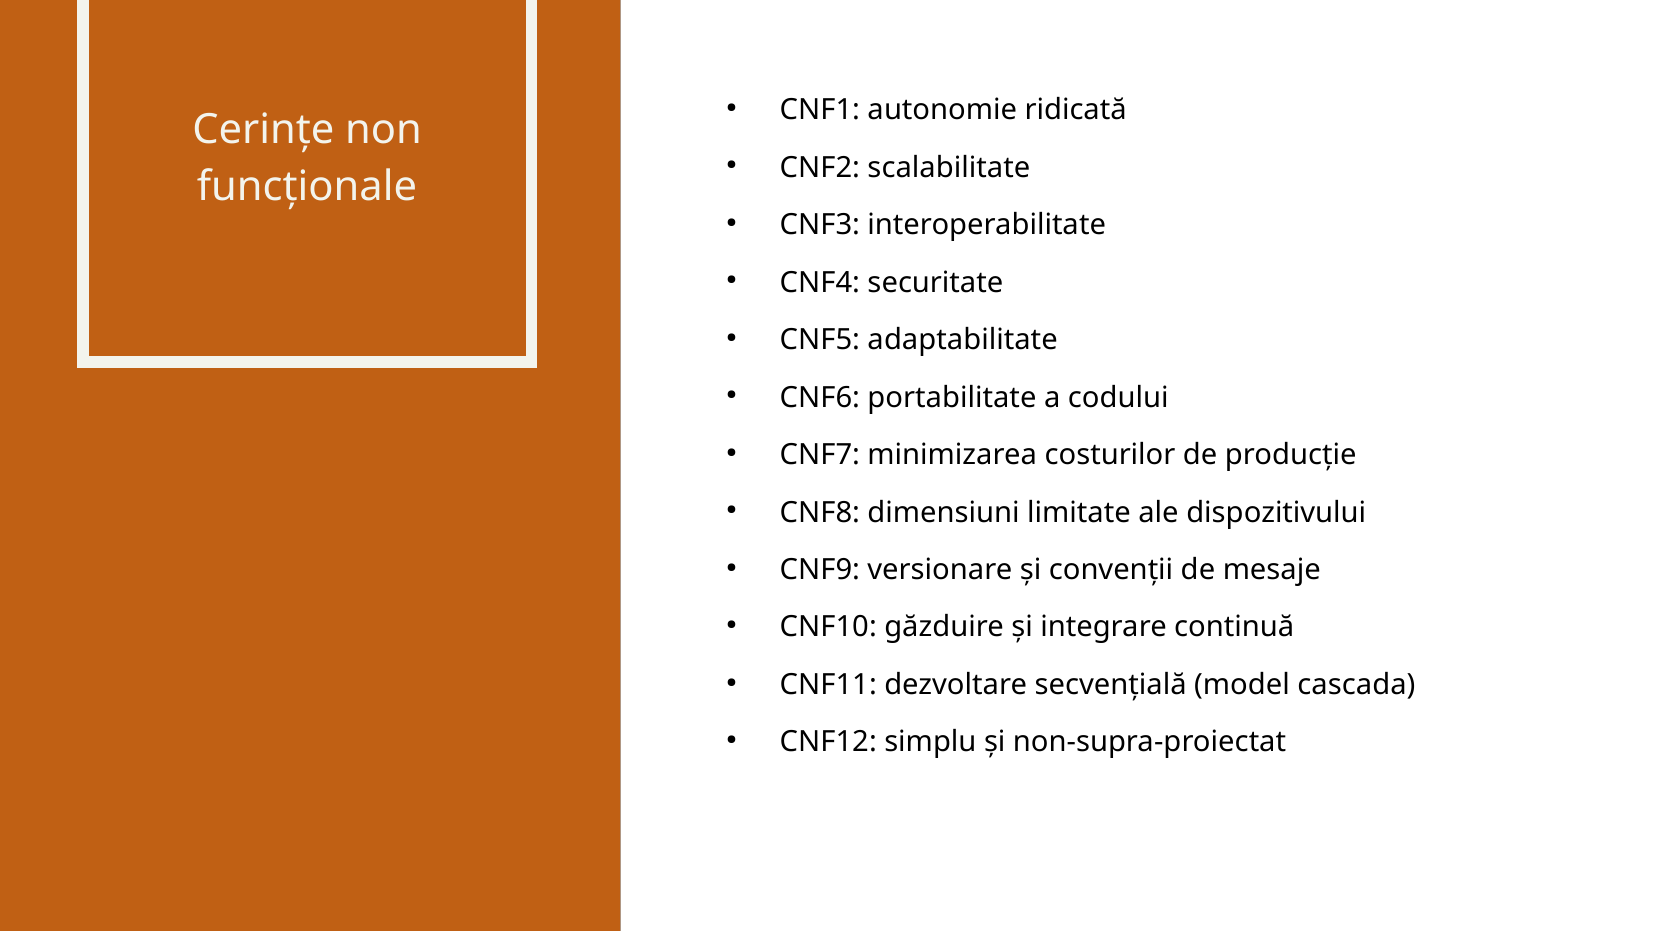

# Cerințe non funcționale
CNF1: autonomie ridicată
CNF2: scalabilitate
CNF3: interoperabilitate
CNF4: securitate
CNF5: adaptabilitate
CNF6: portabilitate a codului
CNF7: minimizarea costurilor de producție
CNF8: dimensiuni limitate ale dispozitivului
CNF9: versionare și convenții de mesaje
CNF10: găzduire și integrare continuă
CNF11: dezvoltare secvențială (model cascada)
CNF12: simplu și non-supra-proiectat